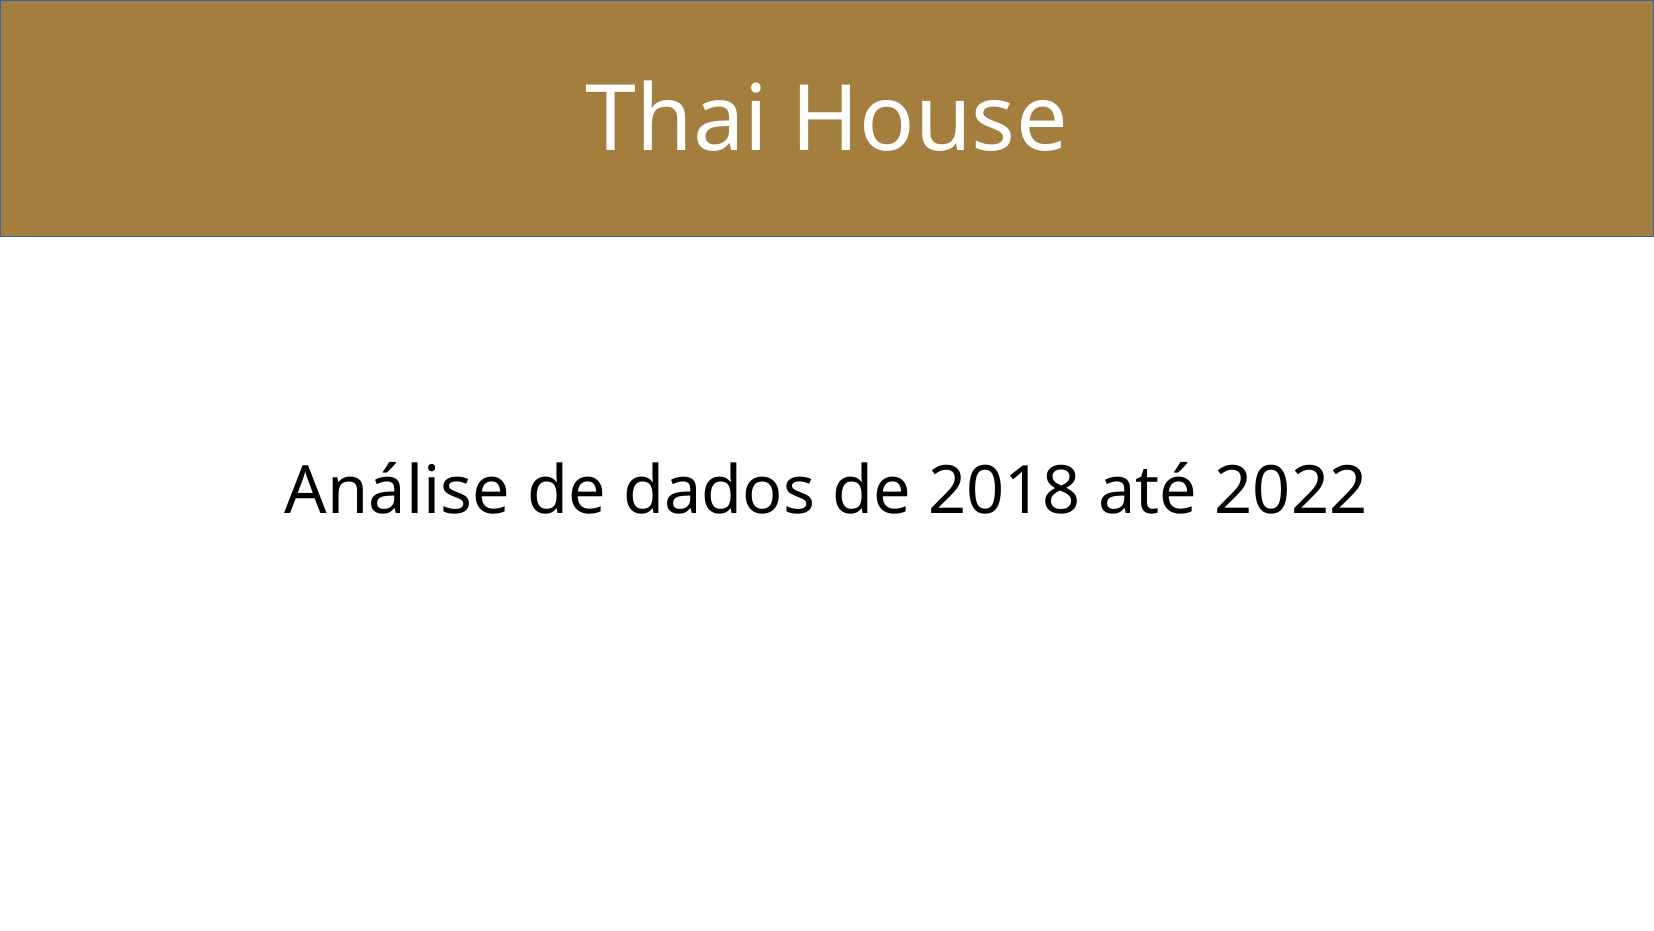

# Thai House
Análise de dados de 2018 até 2022